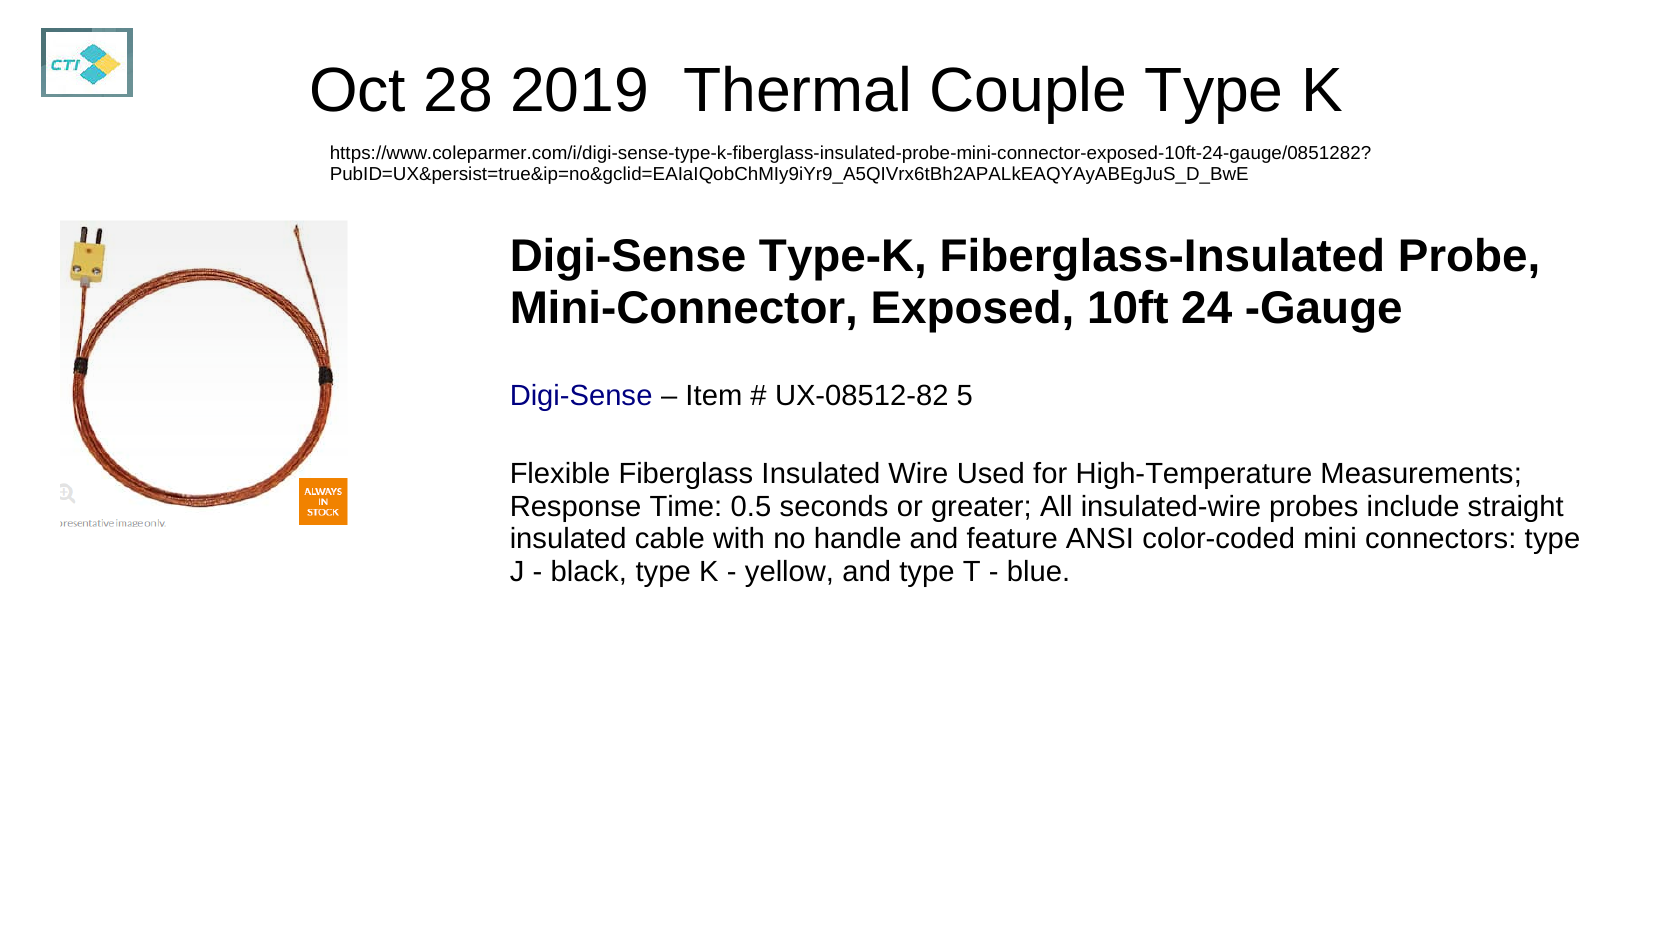

# Oct 28 2019 Thermal Couple Type K
https://www.coleparmer.com/i/digi-sense-type-k-fiberglass-insulated-probe-mini-connector-exposed-10ft-24-gauge/0851282?PubID=UX&persist=true&ip=no&gclid=EAIaIQobChMIy9iYr9_A5QIVrx6tBh2APALkEAQYAyABEgJuS_D_BwE
Digi-Sense Type-K, Fiberglass-Insulated Probe, Mini-Connector, Exposed, 10ft 24 -Gauge
Digi-Sense – Item # UX-08512-82 5
Flexible Fiberglass Insulated Wire Used for High-Temperature Measurements; Response Time: 0.5 seconds or greater; All insulated-wire probes include straight insulated cable with no handle and feature ANSI color-coded mini connectors: type J - black, type K - yellow, and type T - blue.